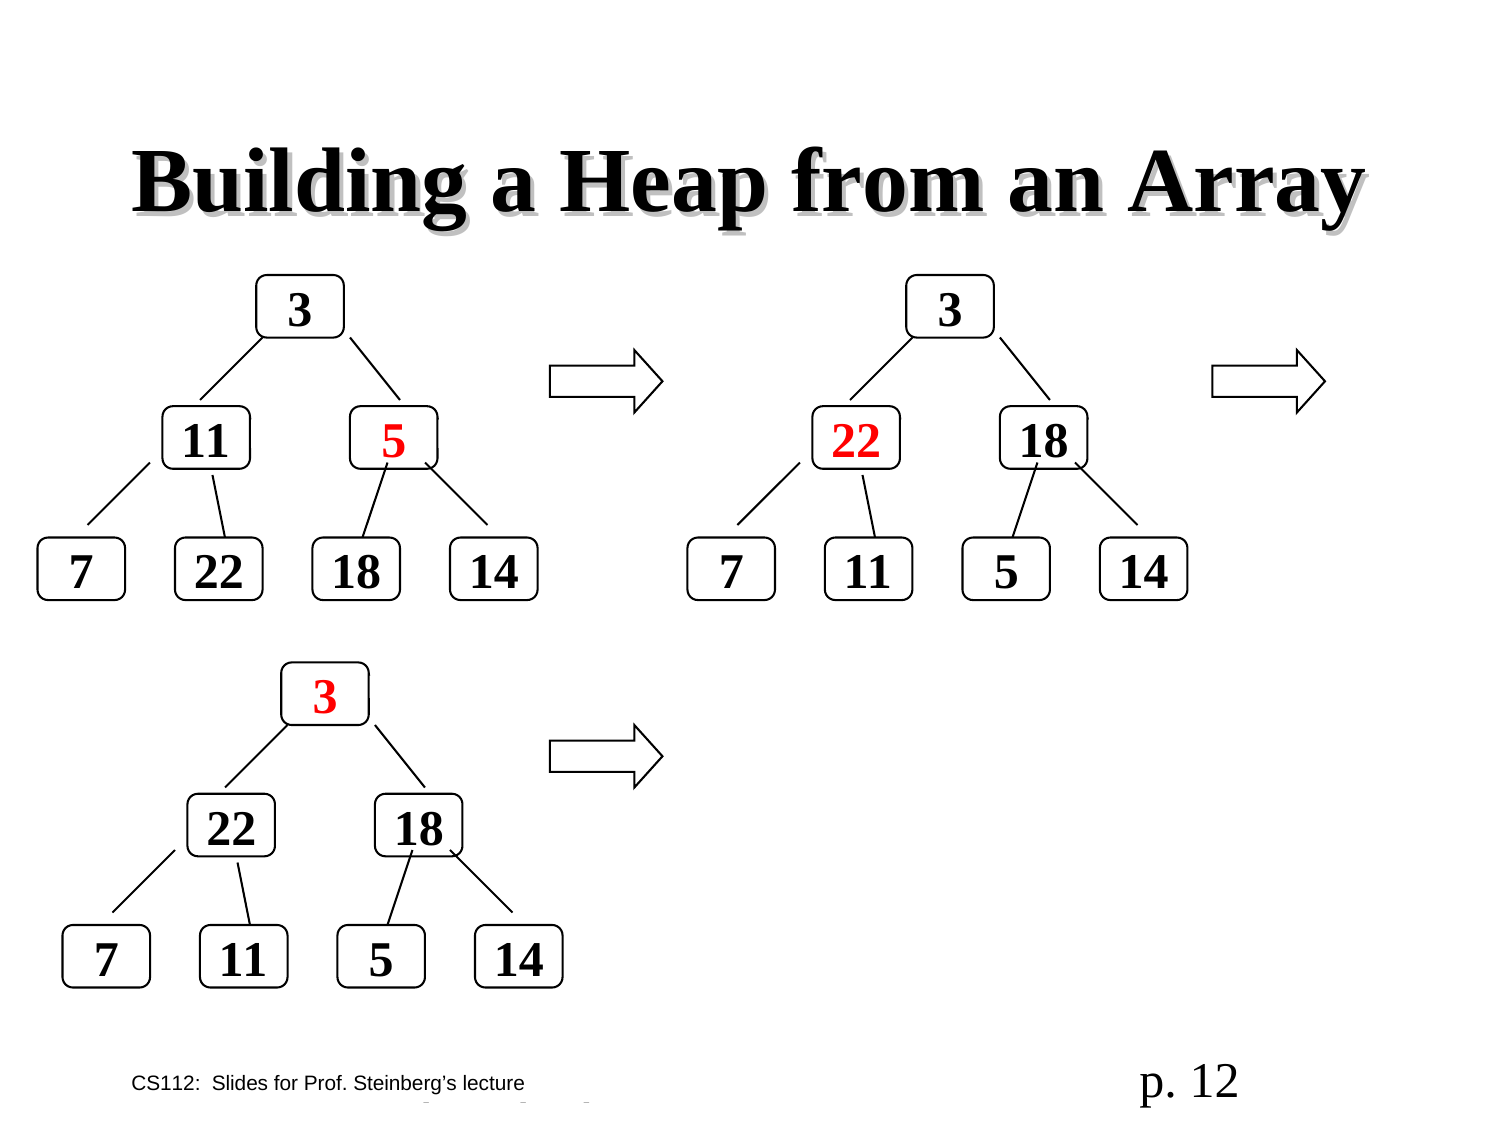

# Building a Heap from an Array
3
3
11
5
22
18
7
22
18
14
7
11
5
14
3
22
18
7
11
5
14